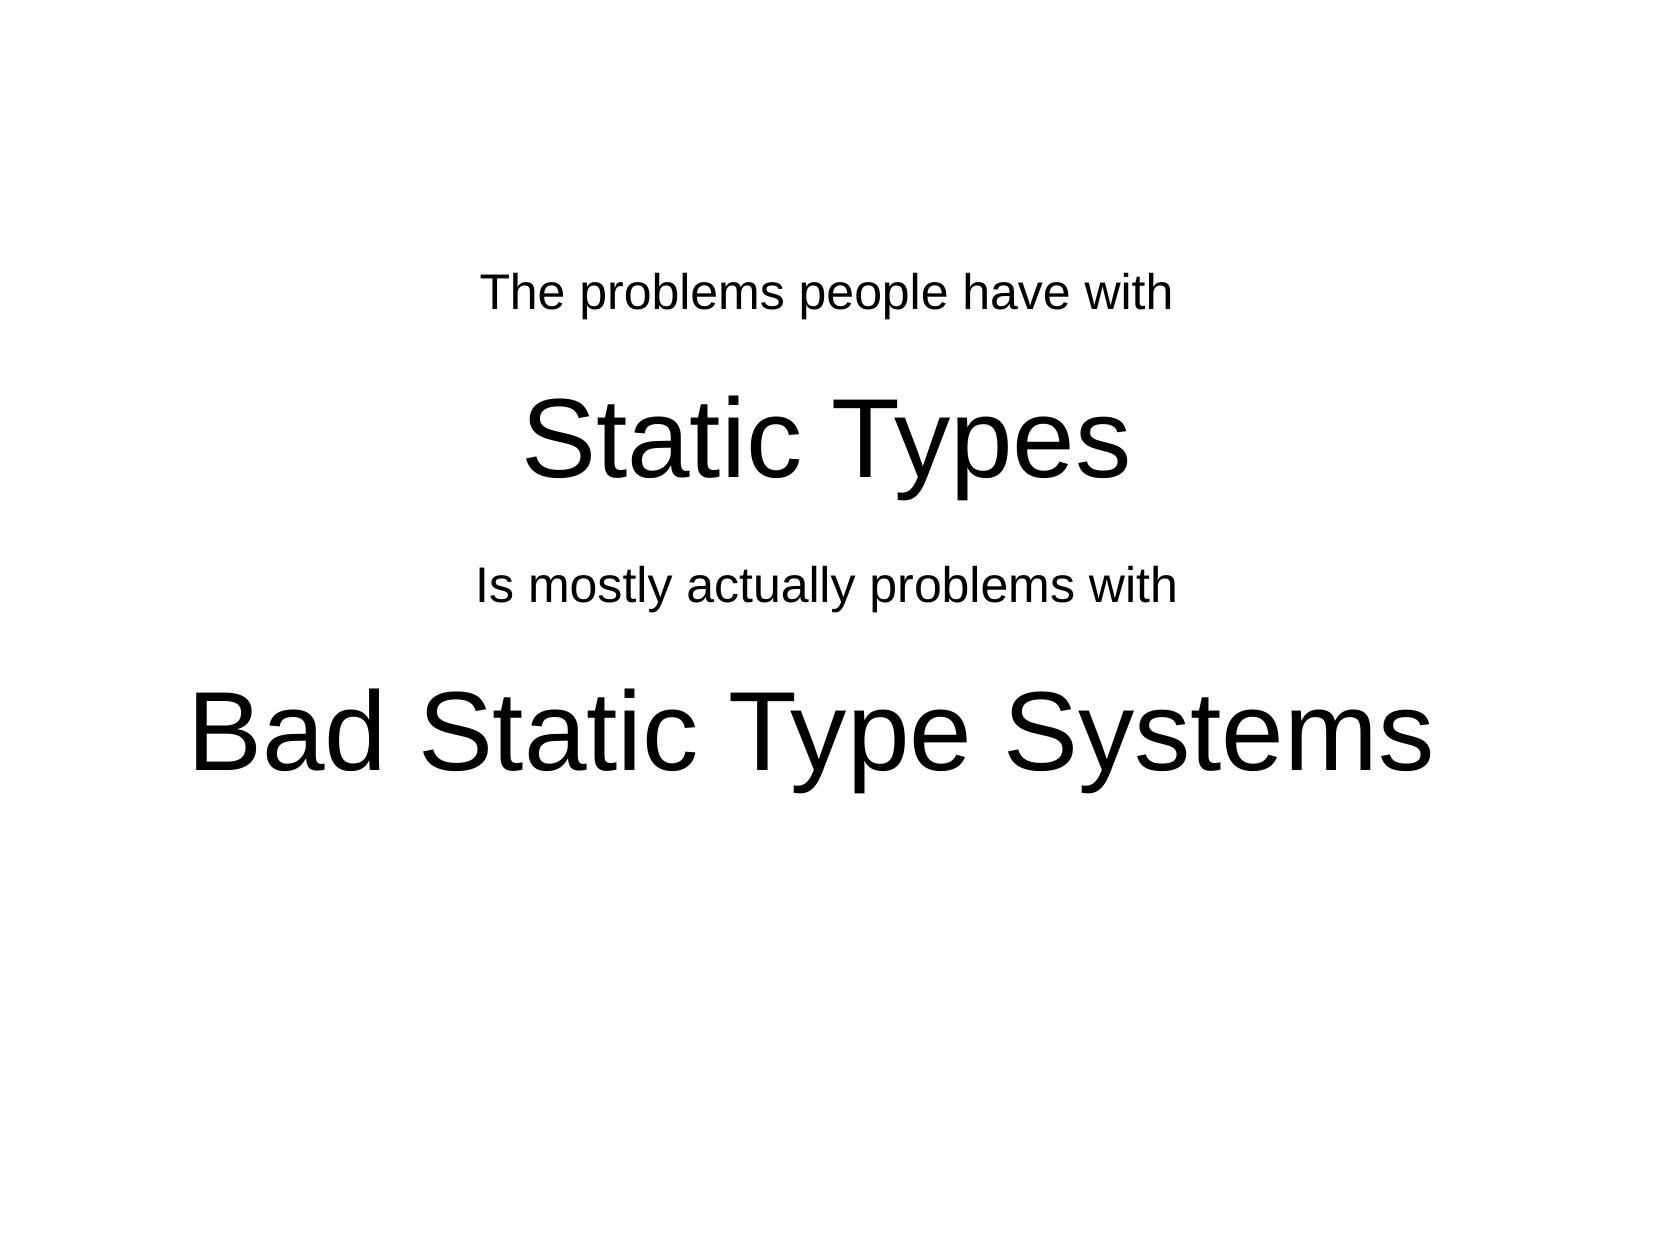

# The problems people have with
Static Types
Is mostly actually problems with
Bad Static Type Systems